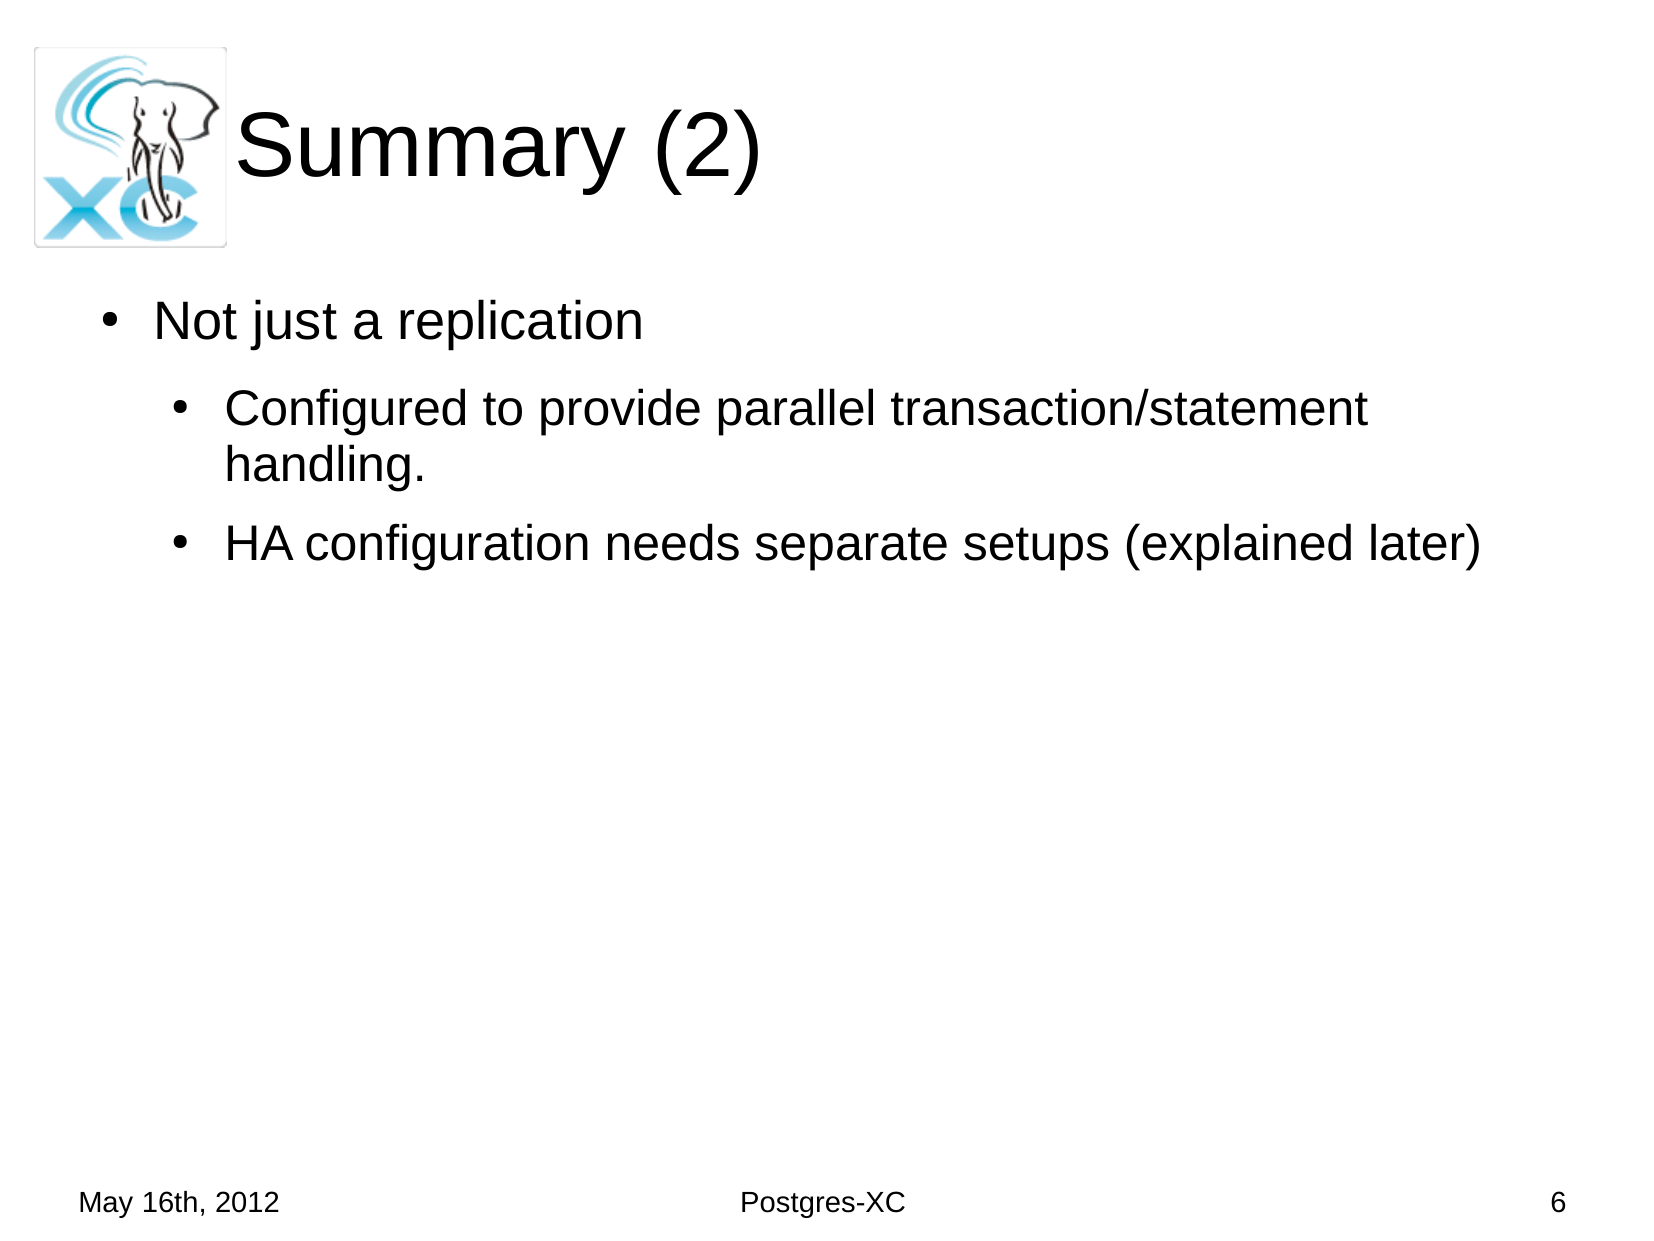

# Summary (2)
Not just a replication
Configured to provide parallel transaction/statement handling.
HA configuration needs separate setups (explained later)
6